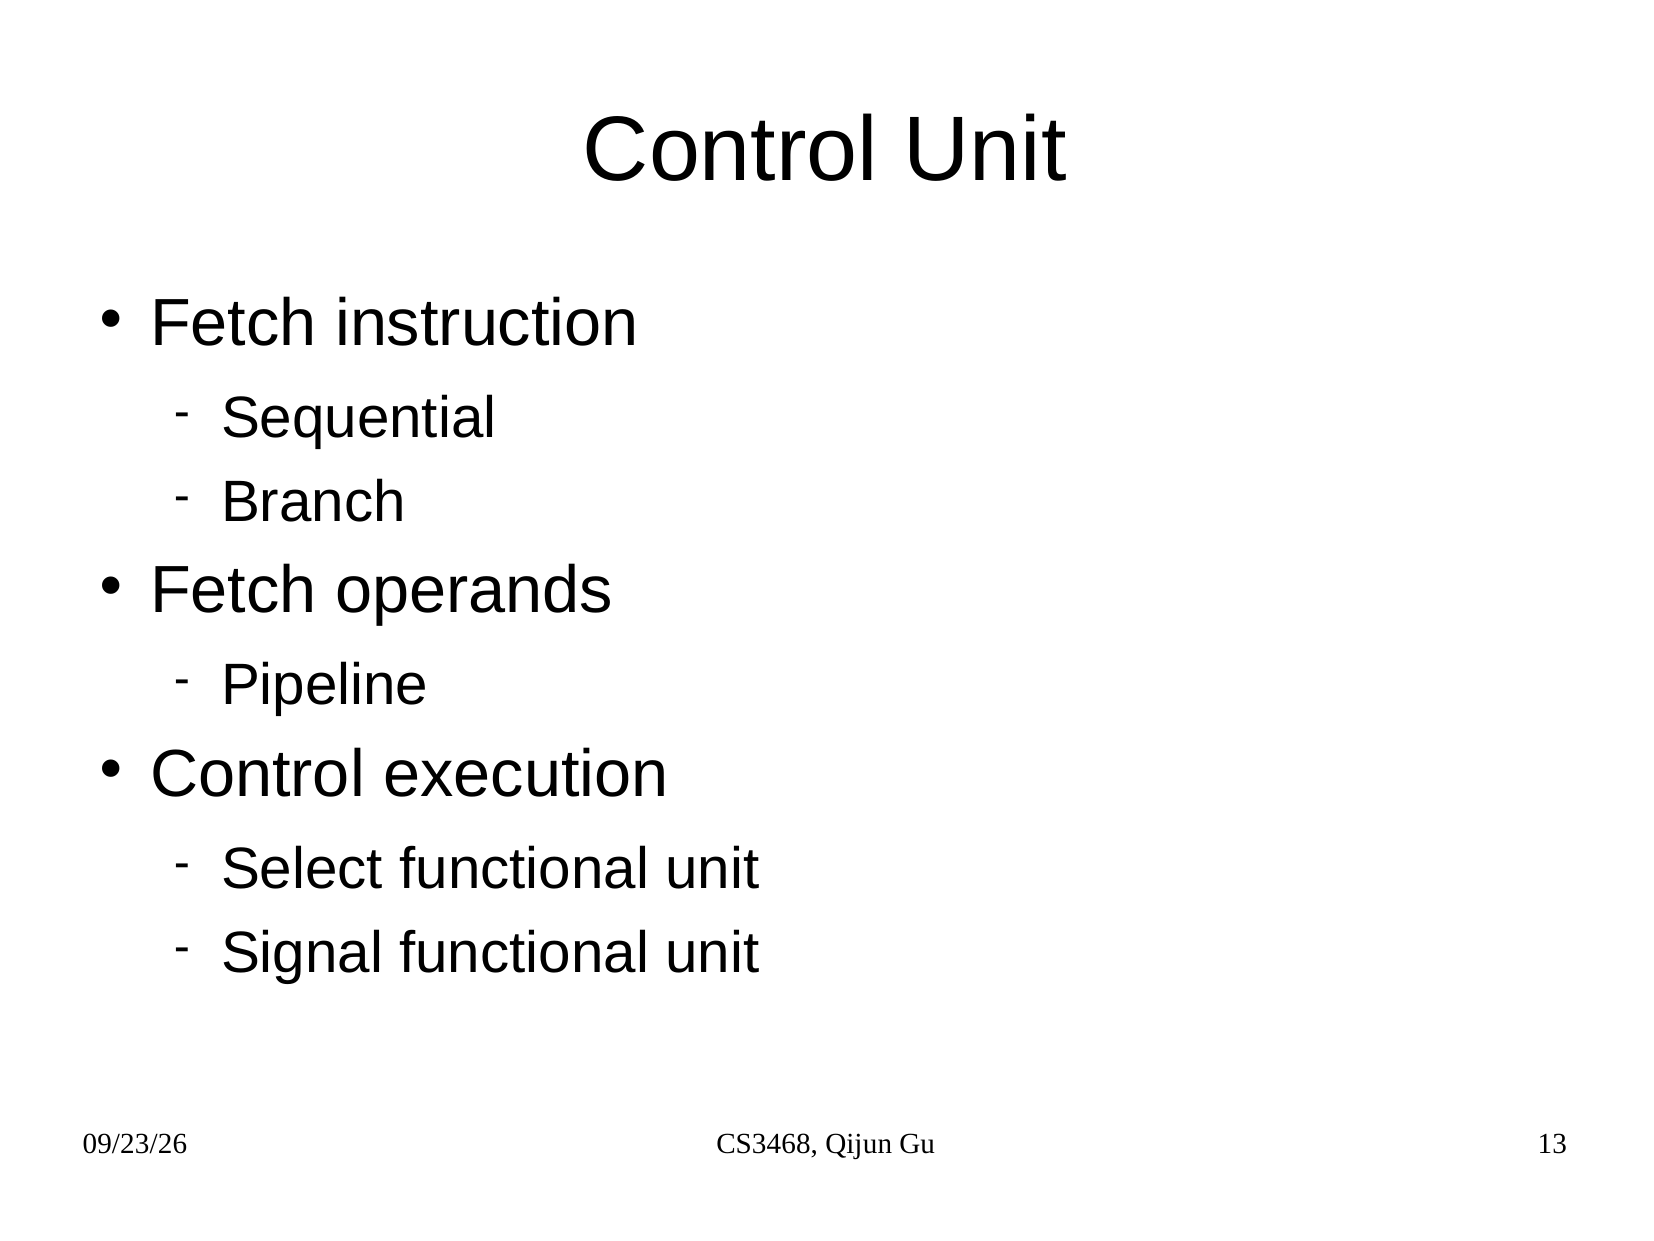

# Control Unit
Fetch instruction
Sequential
Branch
Fetch operands
Pipeline
Control execution
Select functional unit
Signal functional unit
CS3468, Qijun Gu
13